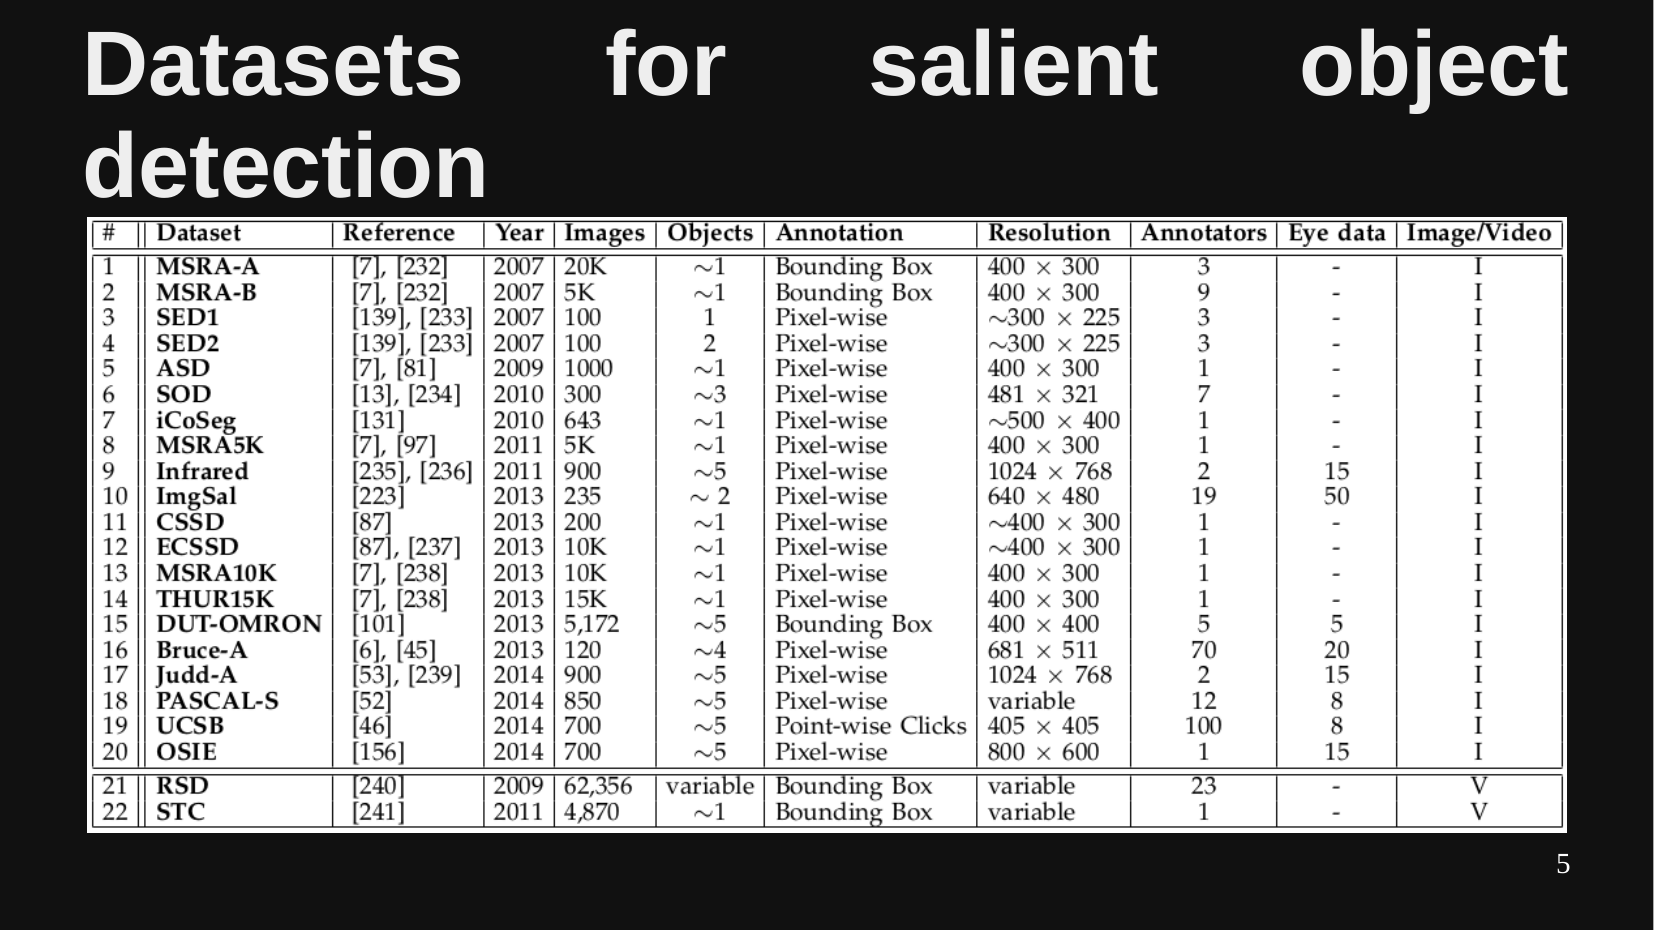

# Datasets for salient object detection
5